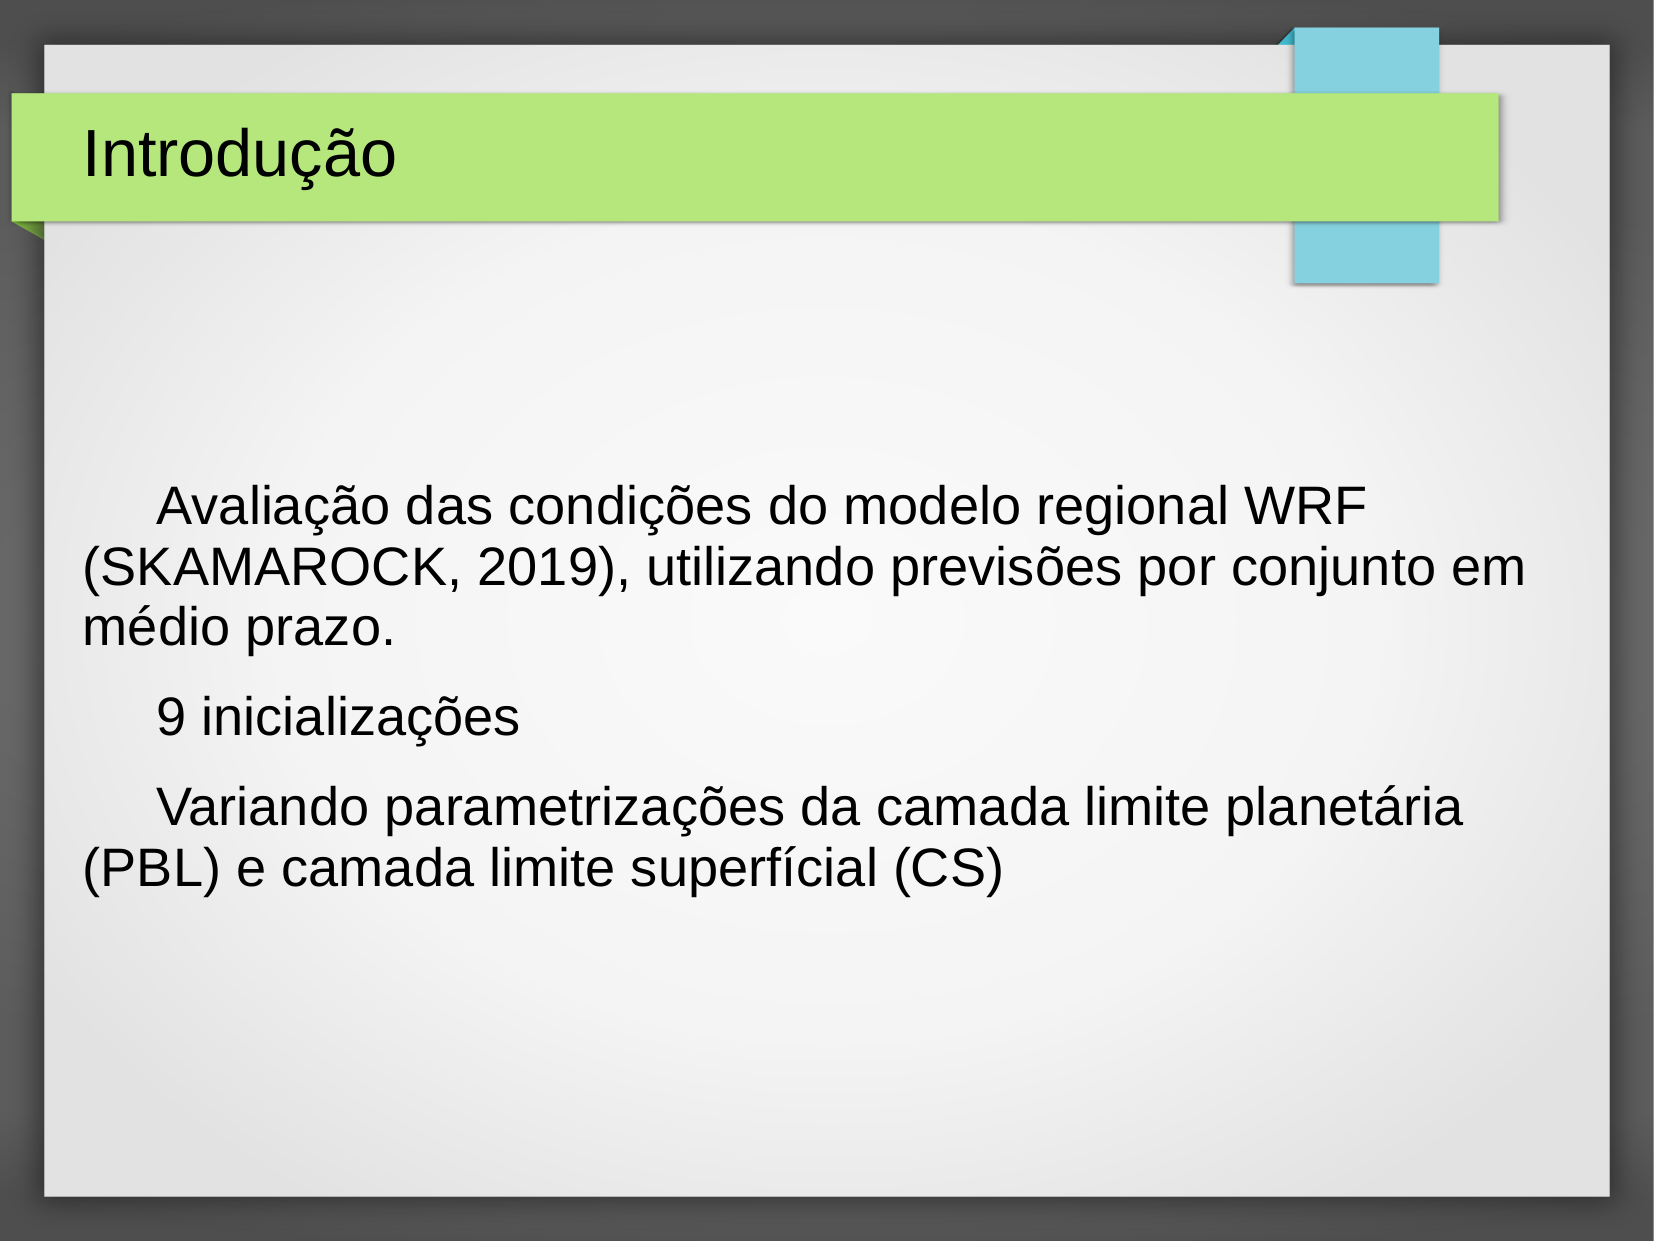

# Introdução
Avaliação das condições do modelo regional WRF (SKAMAROCK, 2019), utilizando previsões por conjunto em médio prazo.
9 inicializações
Variando parametrizações da camada limite planetária (PBL) e camada limite superfícial (CS)